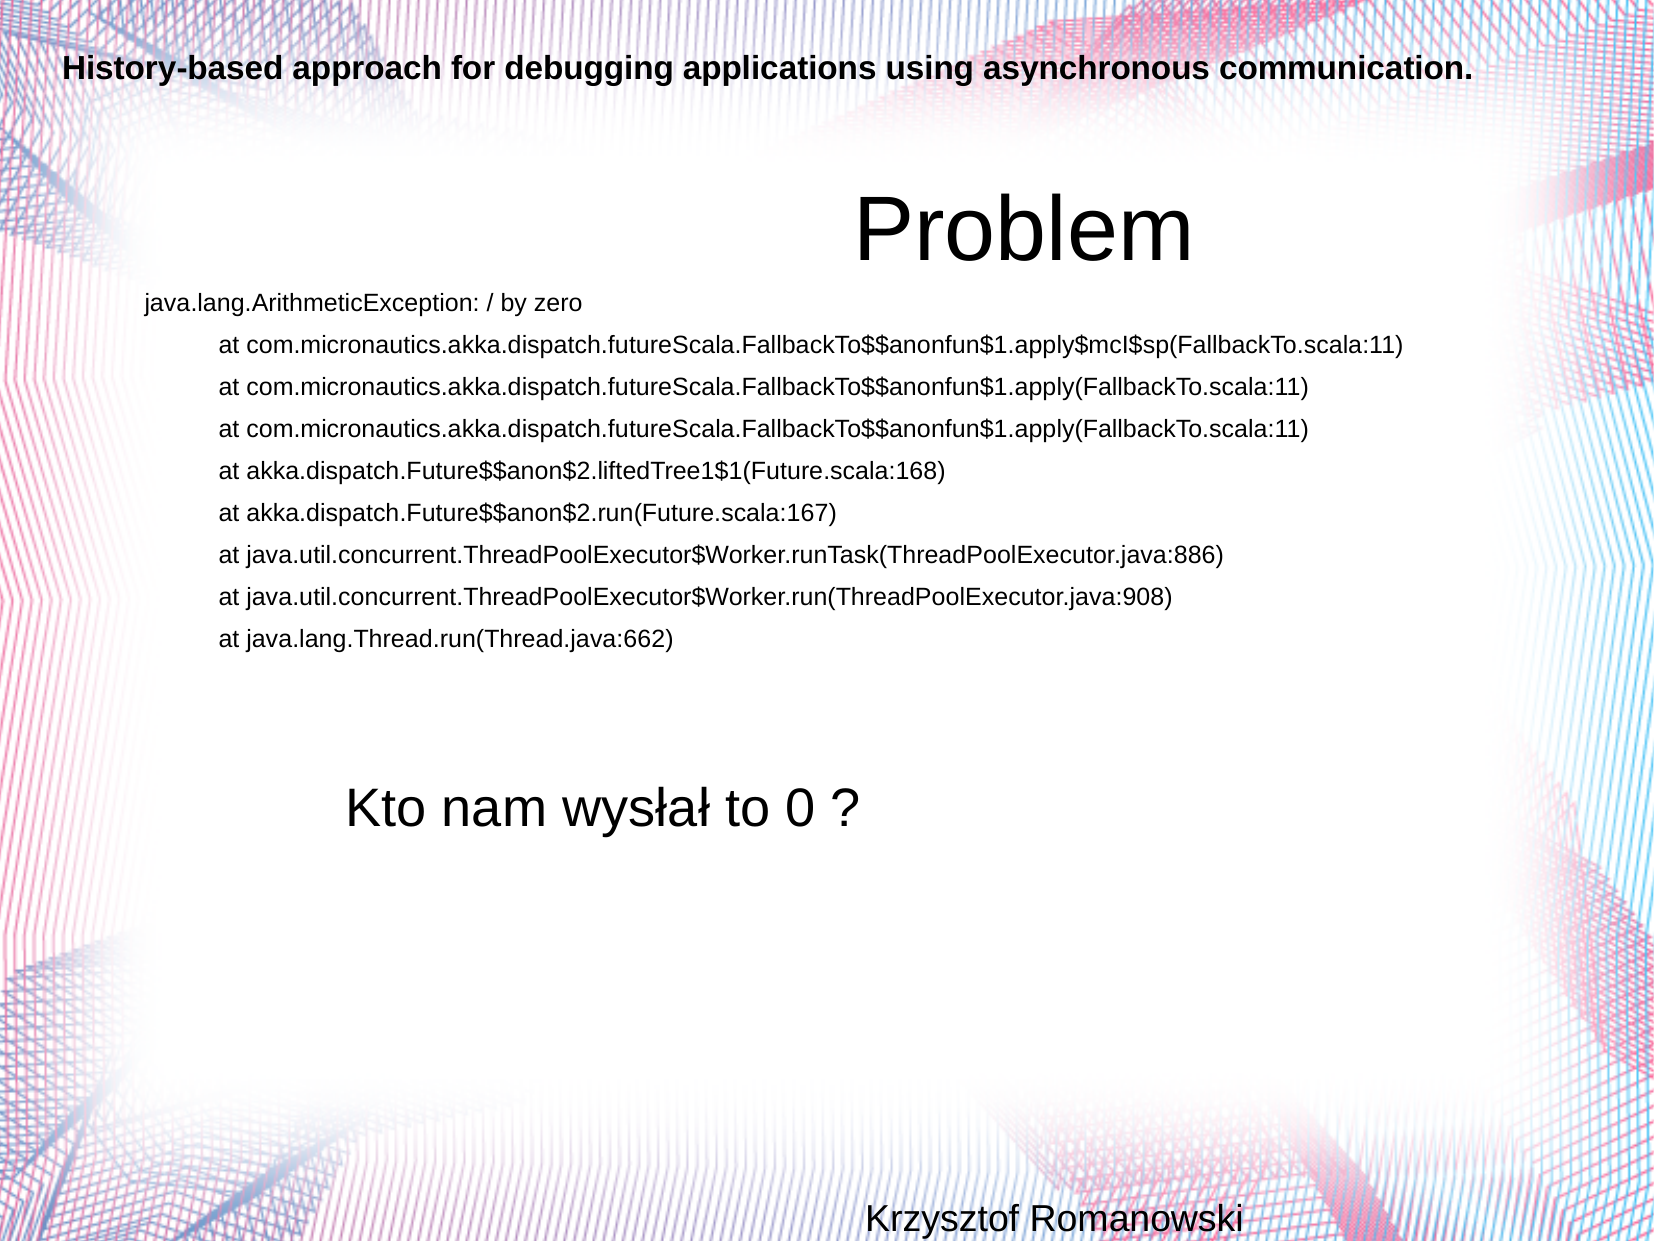

History-based approach for debugging applications using asynchronous communication.
Problem
java.lang.ArithmeticException: / by zero
	at com.micronautics.akka.dispatch.futureScala.FallbackTo$$anonfun$1.apply$mcI$sp(FallbackTo.scala:11)
	at com.micronautics.akka.dispatch.futureScala.FallbackTo$$anonfun$1.apply(FallbackTo.scala:11)
	at com.micronautics.akka.dispatch.futureScala.FallbackTo$$anonfun$1.apply(FallbackTo.scala:11)
	at akka.dispatch.Future$$anon$2.liftedTree1$1(Future.scala:168)
	at akka.dispatch.Future$$anon$2.run(Future.scala:167)
	at java.util.concurrent.ThreadPoolExecutor$Worker.runTask(ThreadPoolExecutor.java:886)
	at java.util.concurrent.ThreadPoolExecutor$Worker.run(ThreadPoolExecutor.java:908)
	at java.lang.Thread.run(Thread.java:662)
Kto nam wysłał to 0 ?
Krzysztof Romanowski